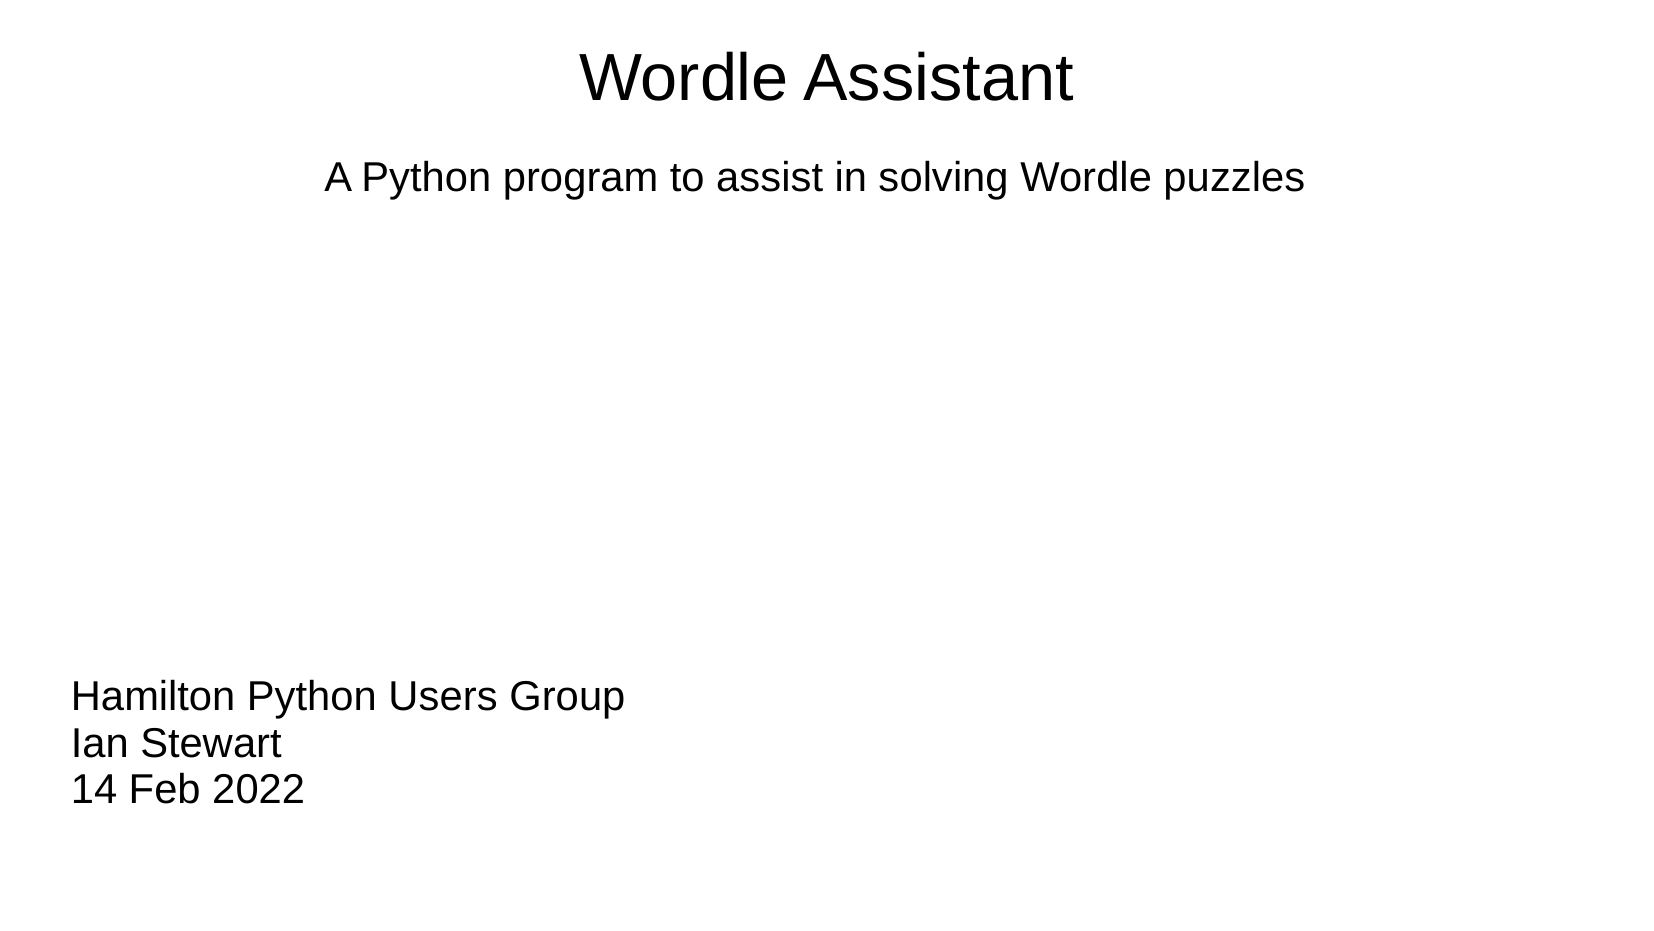

# Wordle Assistant
A Python program to assist in solving Wordle puzzles
Hamilton Python Users Group
Ian Stewart
14 Feb 2022